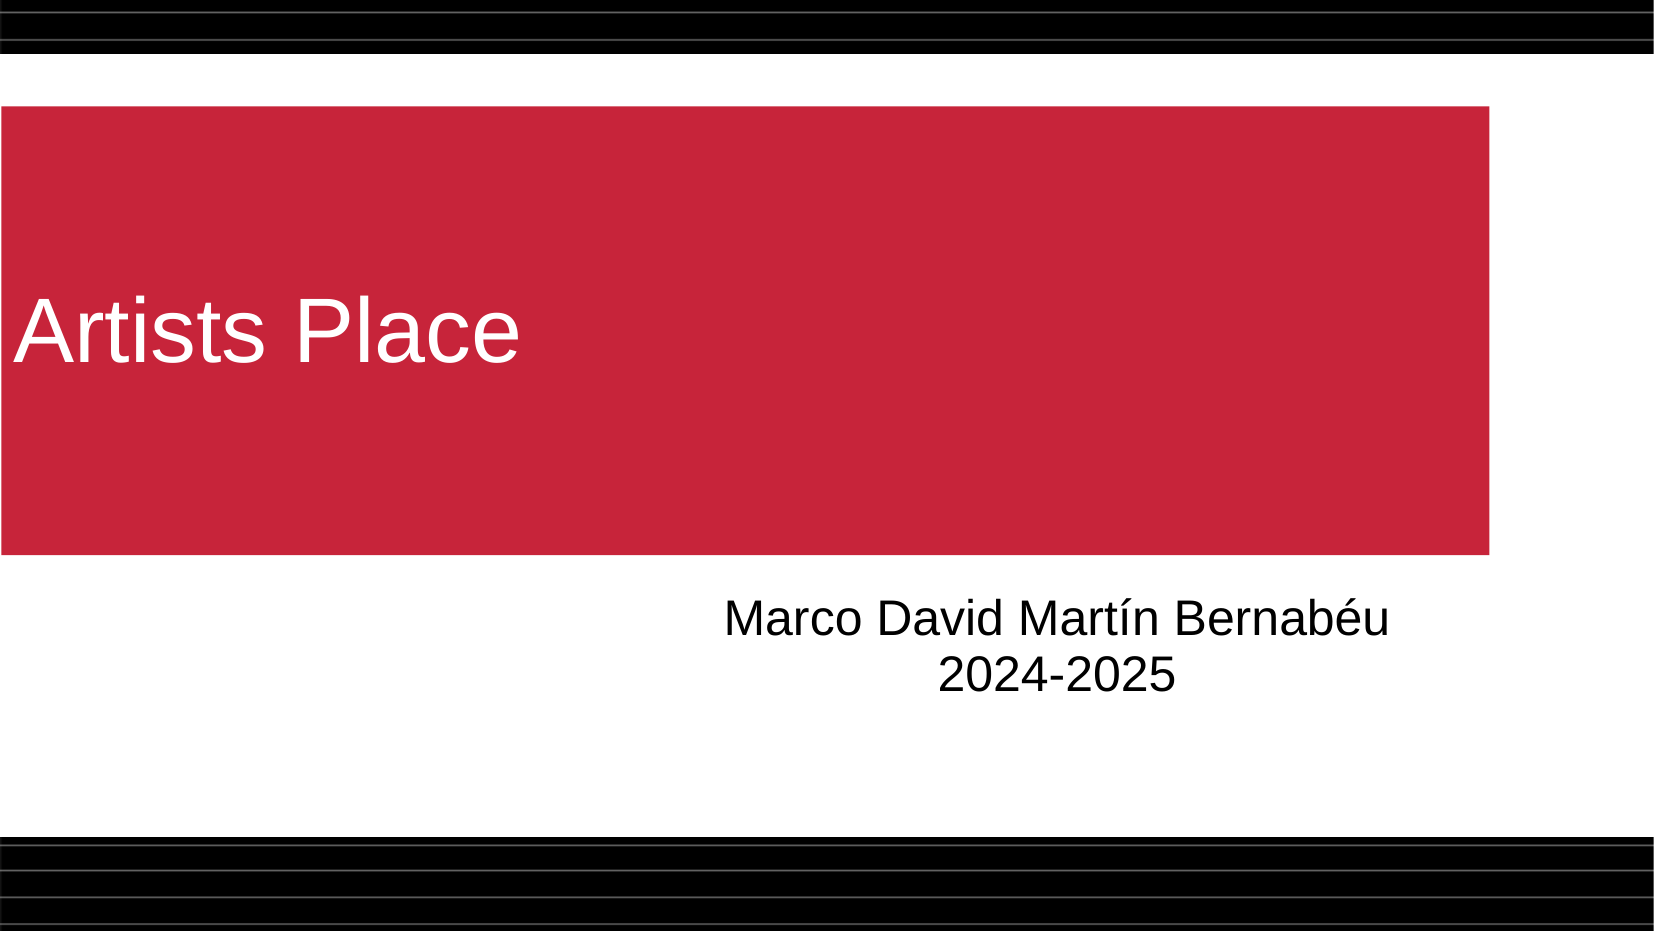

# Artists Place
Marco David Martín Bernabéu
2024-2025